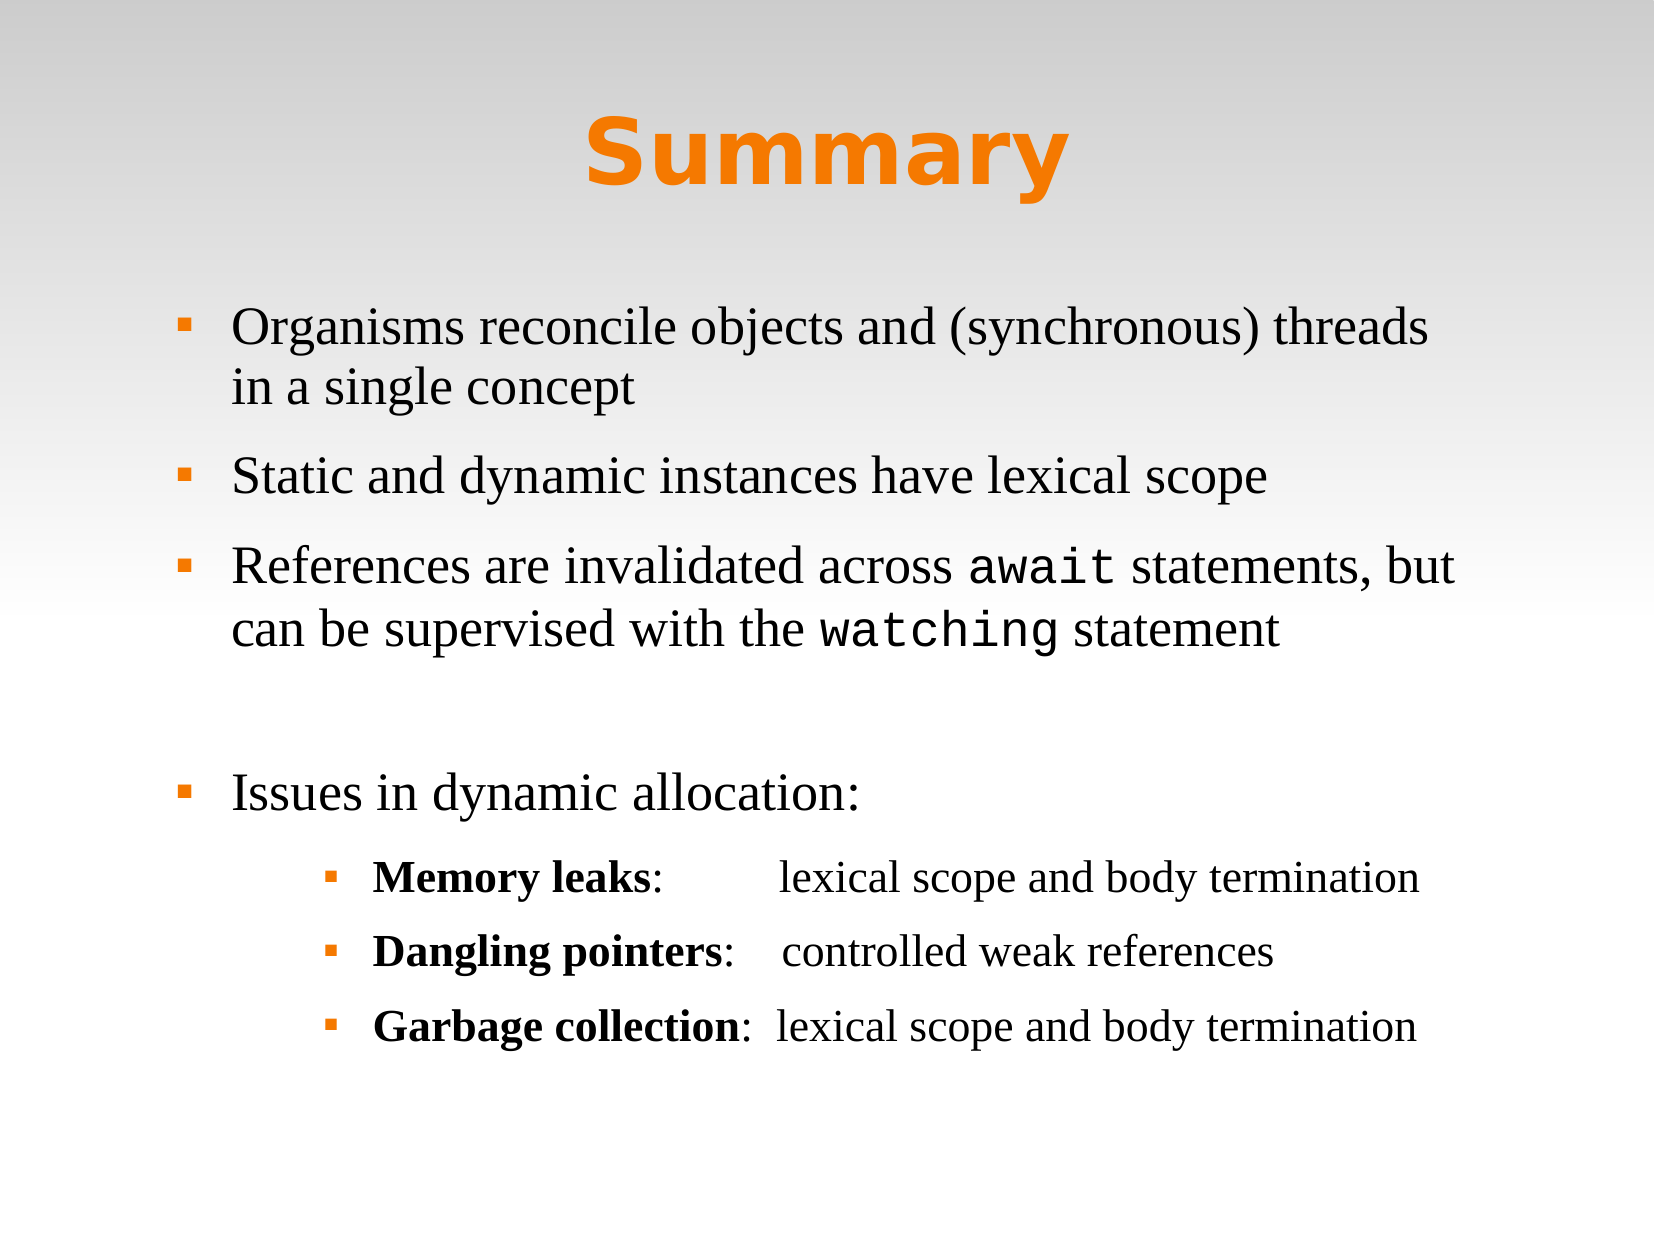

# Summary
Organisms reconcile objects and (synchronous) threads in a single concept
Static and dynamic instances have lexical scope
References are invalidated across await statements, but can be supervised with the watching statement
Issues in dynamic allocation:
Memory leaks: lexical scope and body termination
Dangling pointers: controlled weak references
Garbage collection: lexical scope and body termination